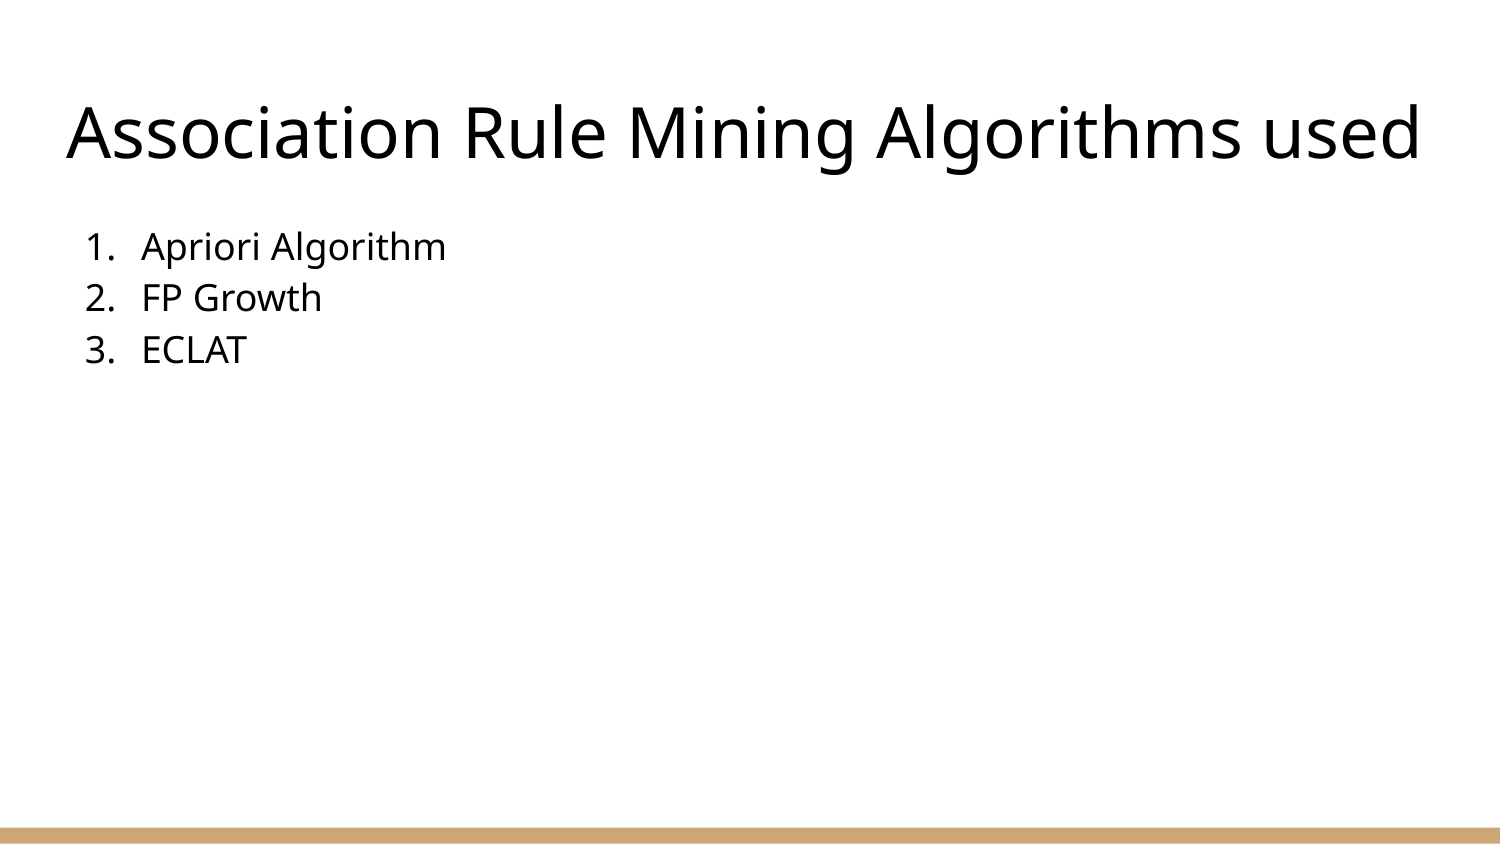

# Association Rule Mining Algorithms used
Apriori Algorithm
FP Growth
ECLAT